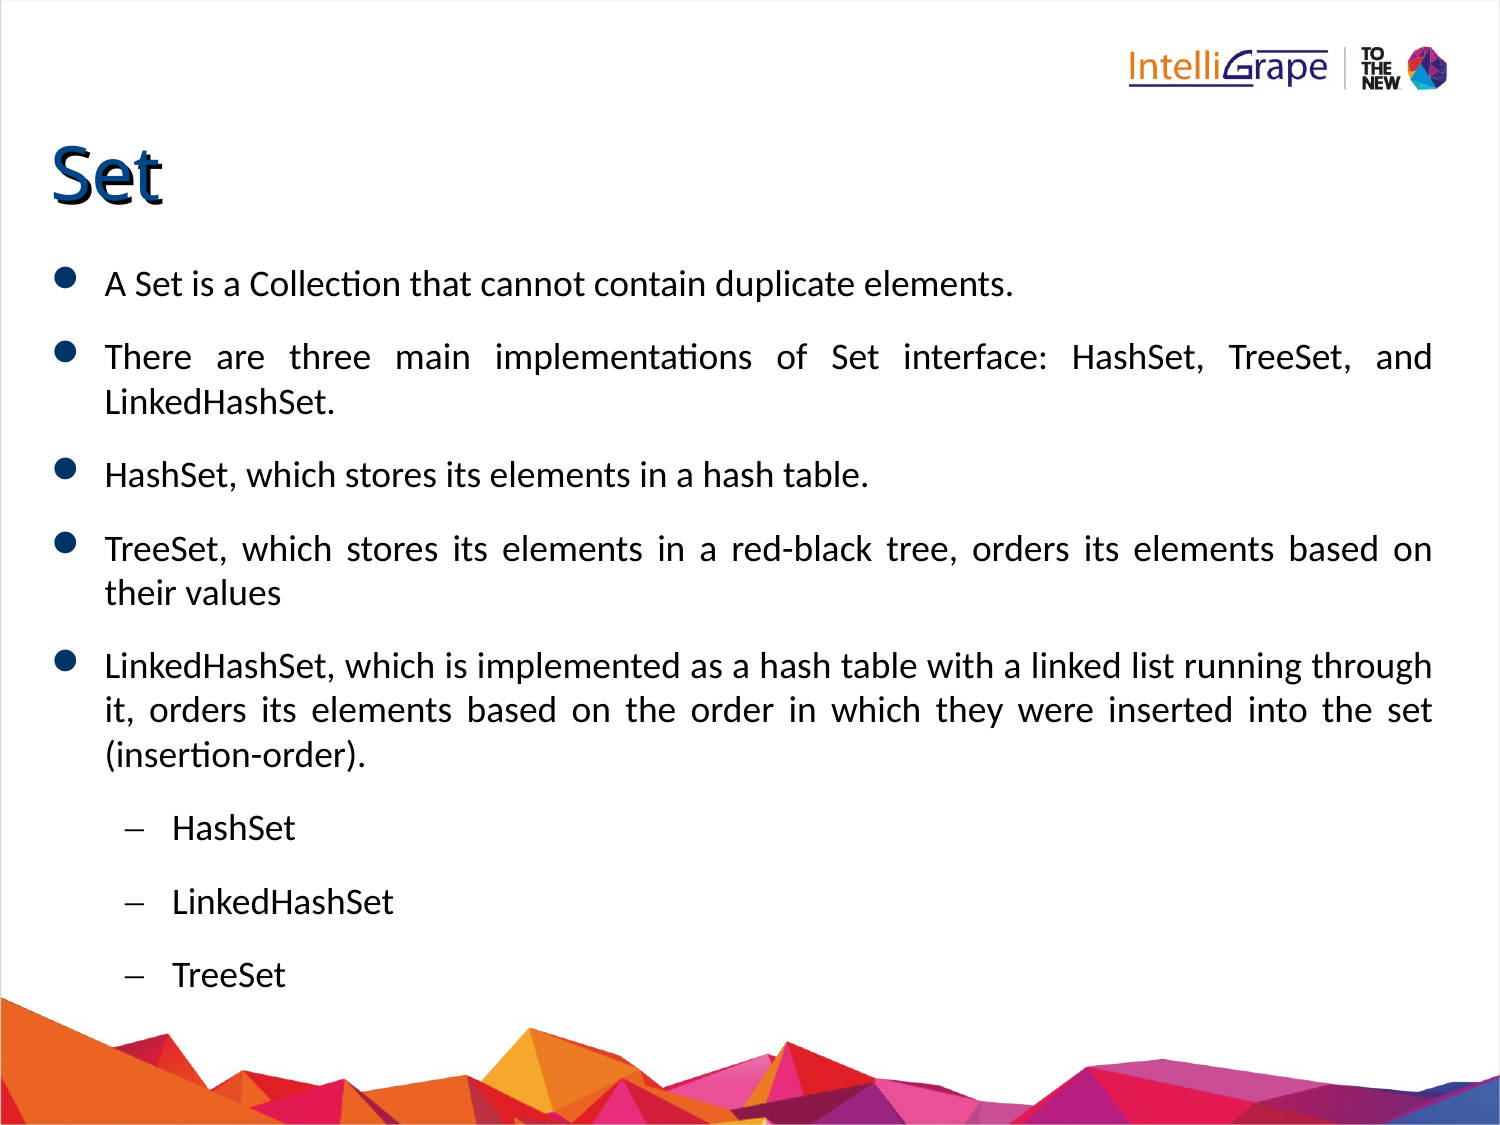

Set
A Set is a Collection that cannot contain duplicate elements.
There are three main implementations of Set interface: HashSet, TreeSet, and LinkedHashSet.
HashSet, which stores its elements in a hash table.
TreeSet, which stores its elements in a red-black tree, orders its elements based on their values
LinkedHashSet, which is implemented as a hash table with a linked list running through it, orders its elements based on the order in which they were inserted into the set (insertion-order).
HashSet
LinkedHashSet
TreeSet